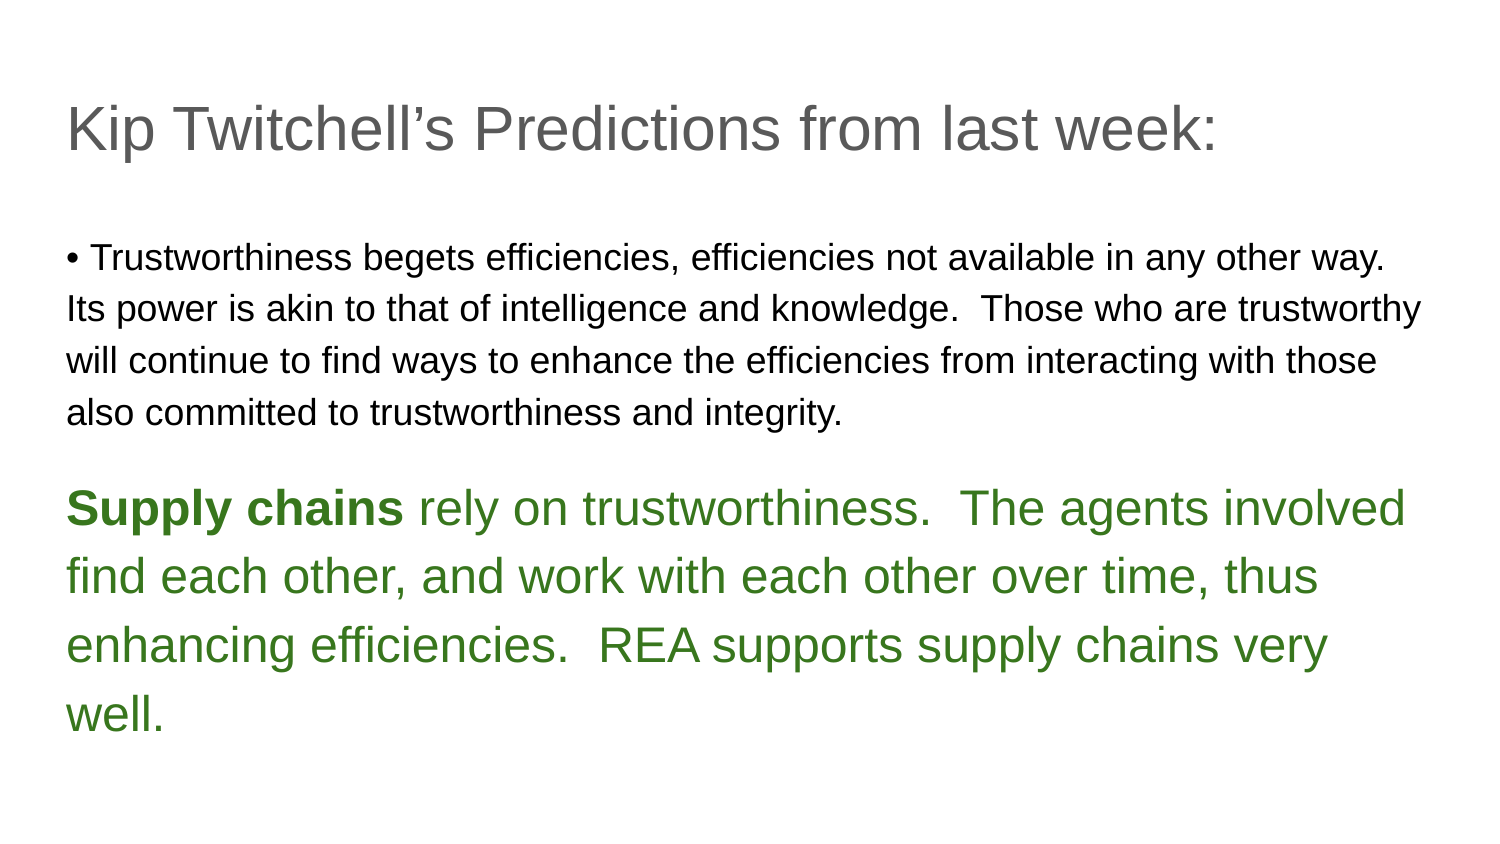

# Kip Twitchell’s Predictions from last week:
• Trustworthiness begets efficiencies, efficiencies not available in any other way. Its power is akin to that of intelligence and knowledge. Those who are trustworthy will continue to find ways to enhance the efficiencies from interacting with those also committed to trustworthiness and integrity.
Supply chains rely on trustworthiness. The agents involved find each other, and work with each other over time, thus enhancing efficiencies. REA supports supply chains very well.